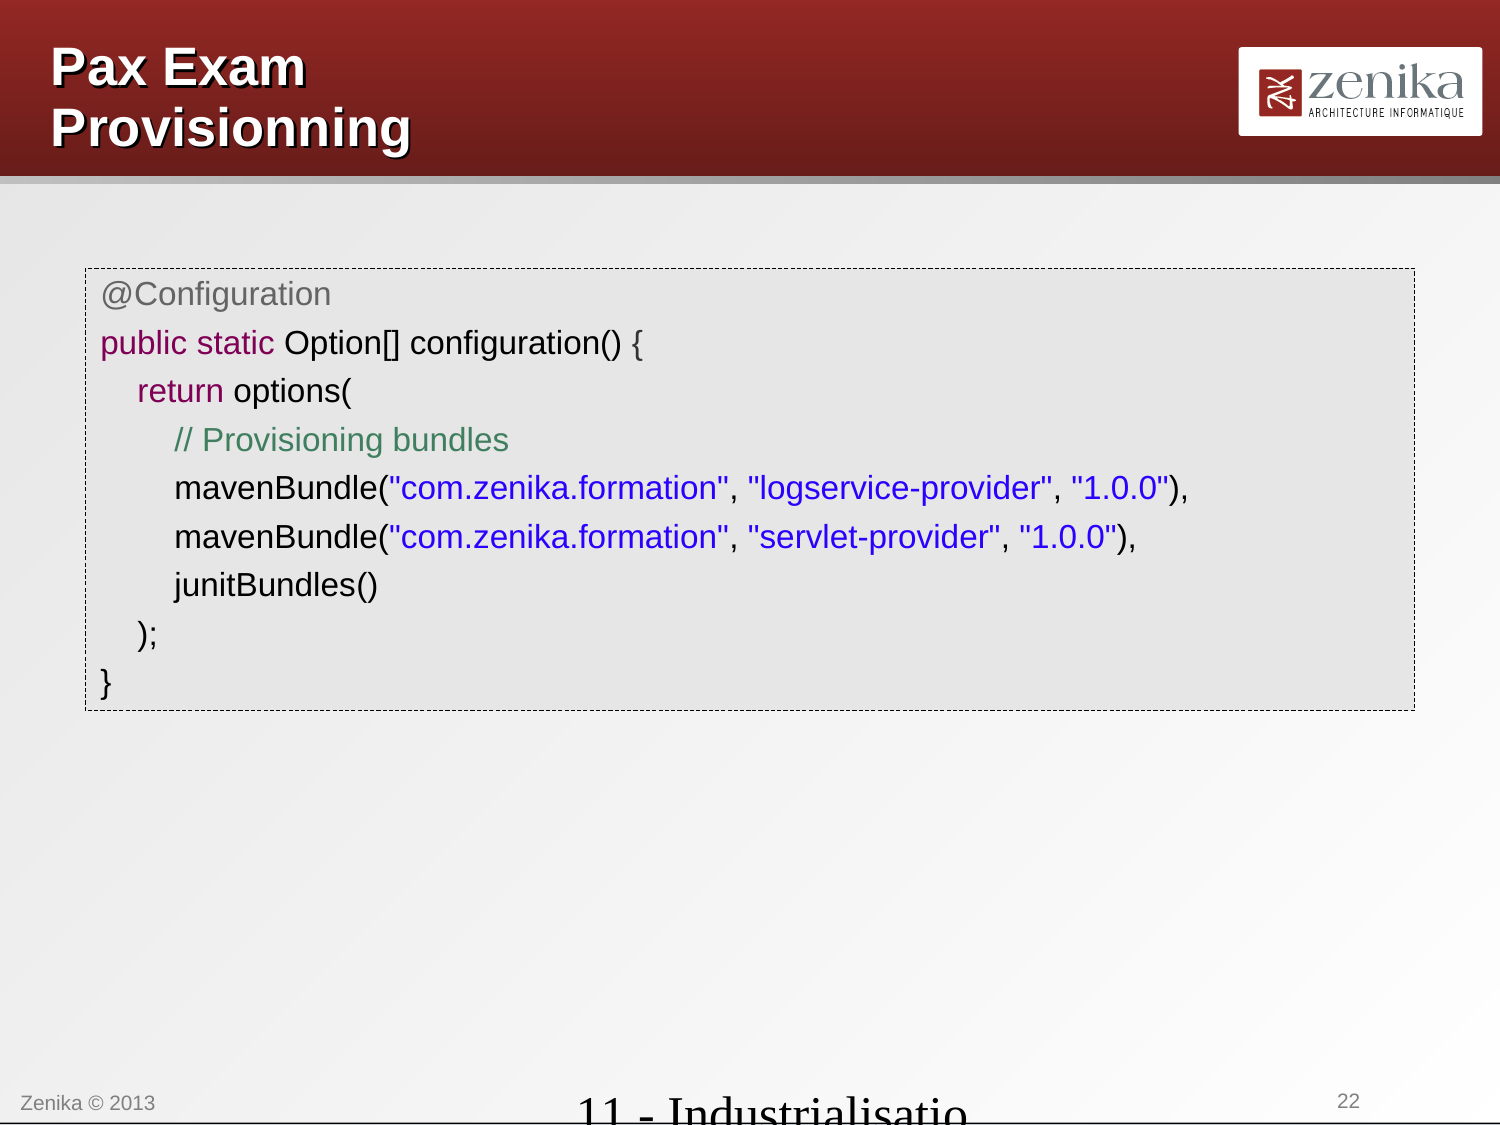

# Pax Exam Provisionning
@Configuration
public static Option[] configuration() {
 return options(
 // Provisioning bundles
 mavenBundle("com.zenika.formation", "logservice-provider", "1.0.0"),
 mavenBundle("com.zenika.formation", "servlet-provider", "1.0.0"),
 junitBundles()
 );
}